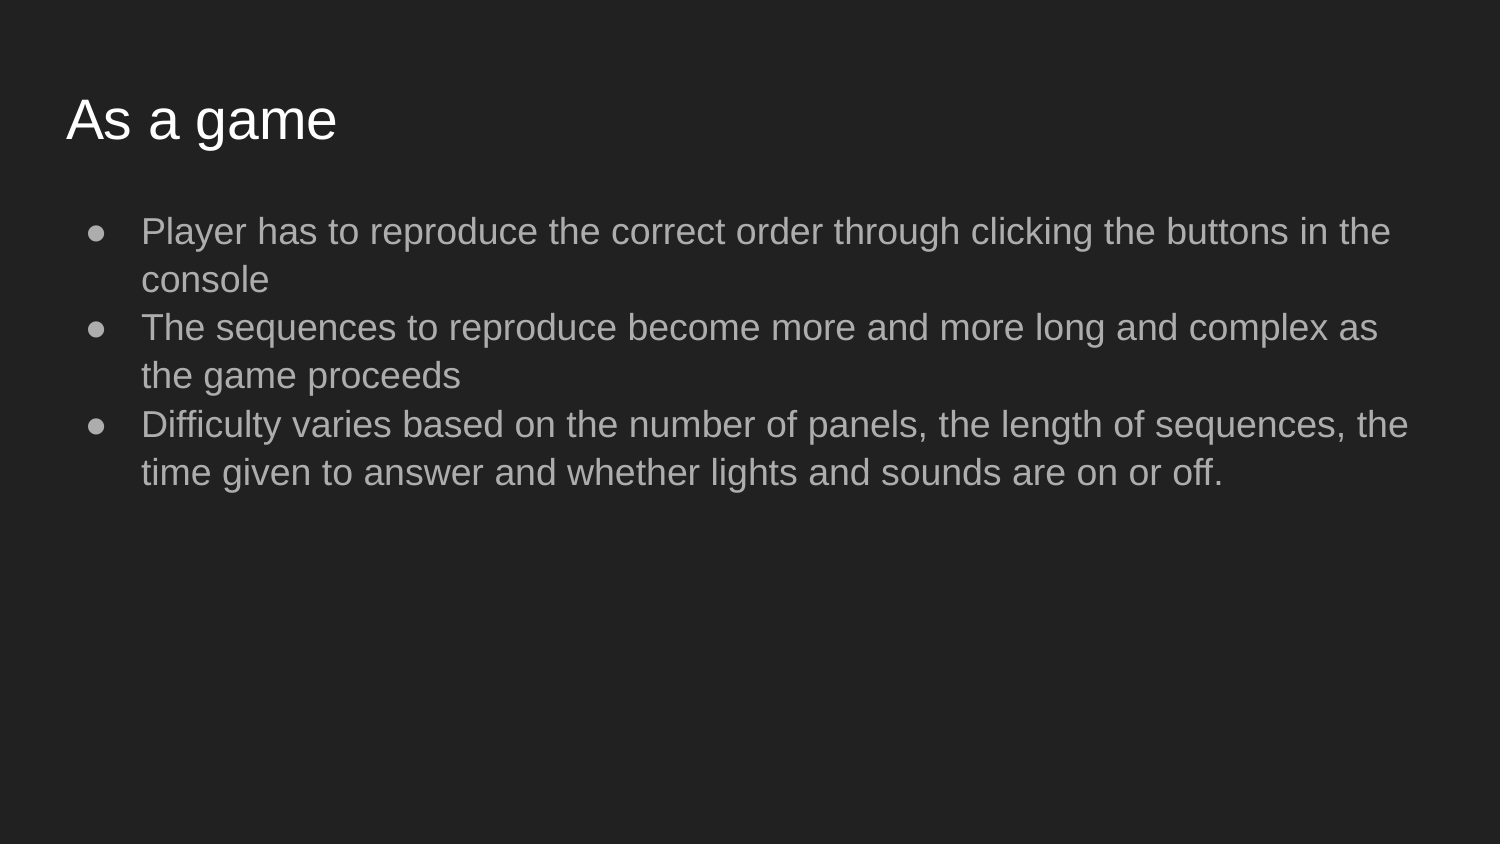

# As a game
Player has to reproduce the correct order through clicking the buttons in the console
The sequences to reproduce become more and more long and complex as the game proceeds
Difficulty varies based on the number of panels, the length of sequences, the time given to answer and whether lights and sounds are on or off.